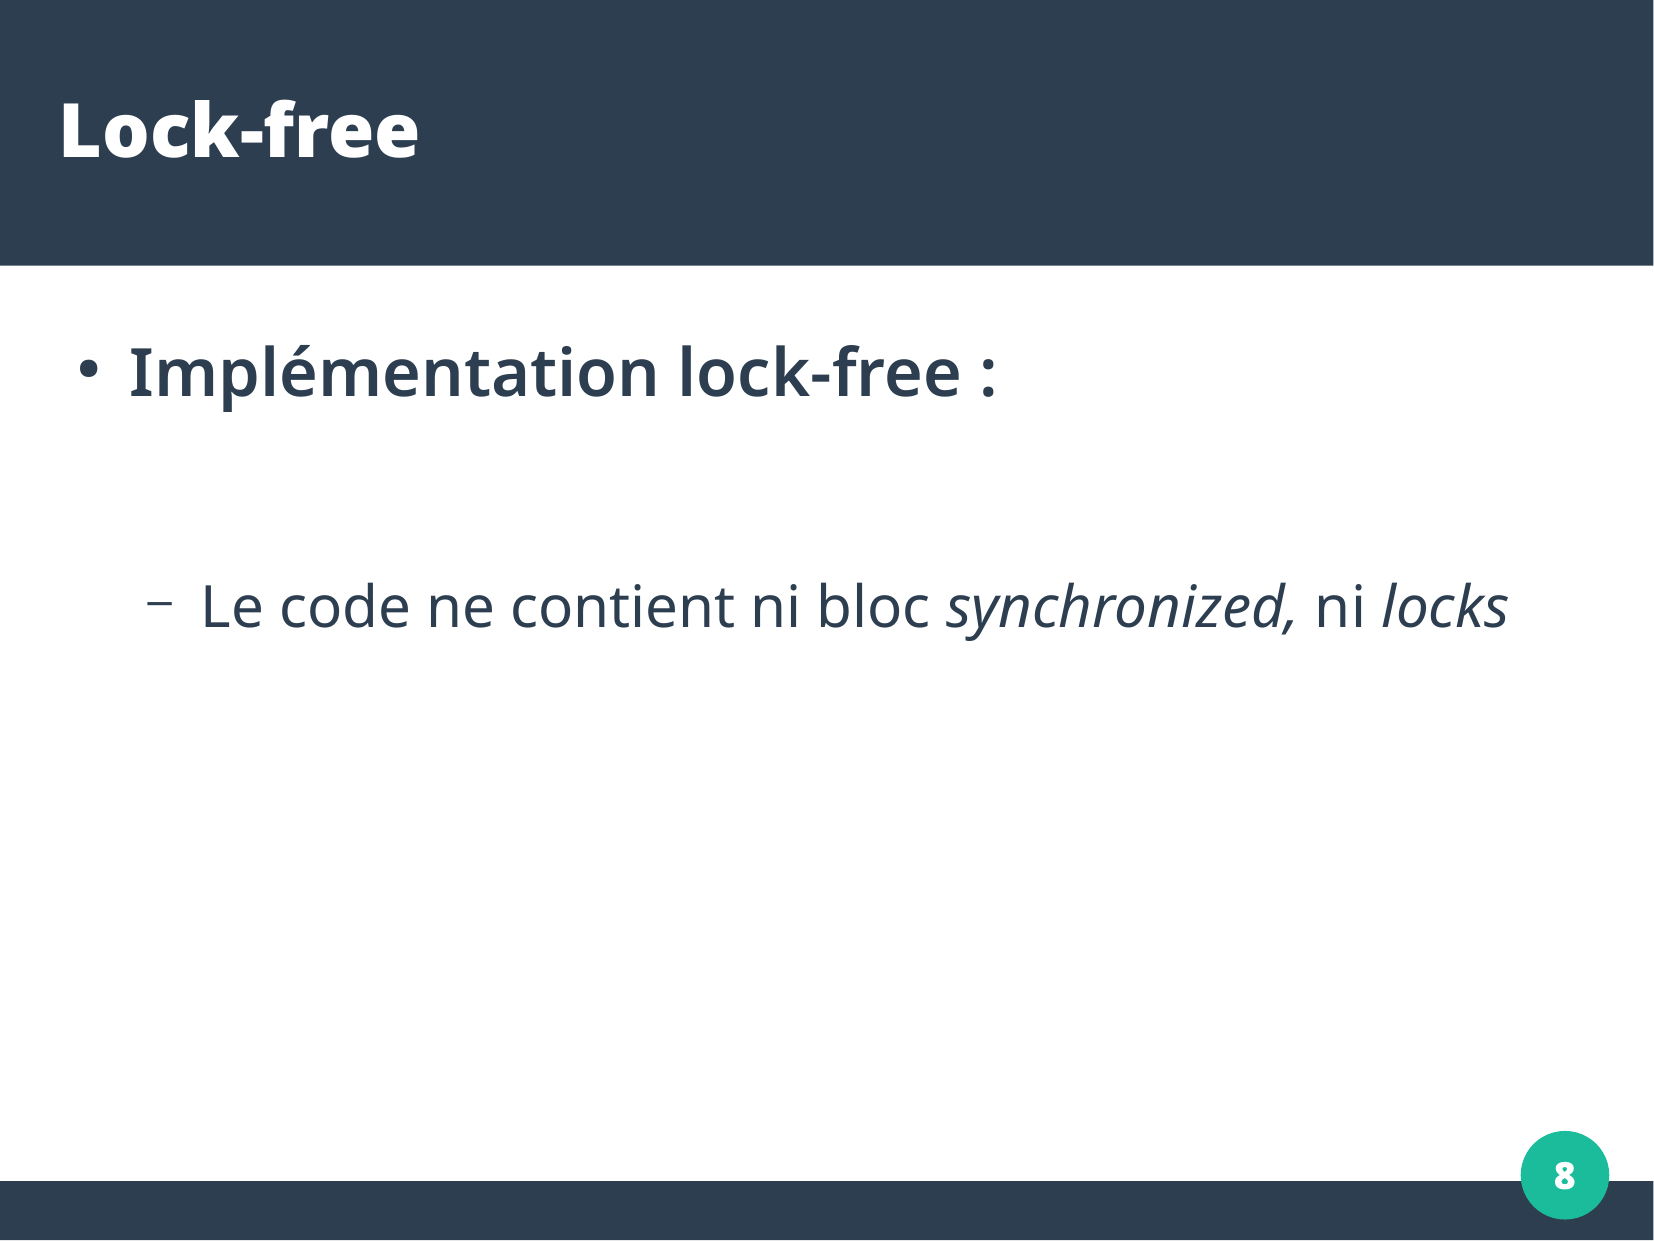

# Lock-free
Implémentation lock-free :
Le code ne contient ni bloc synchronized, ni locks
8